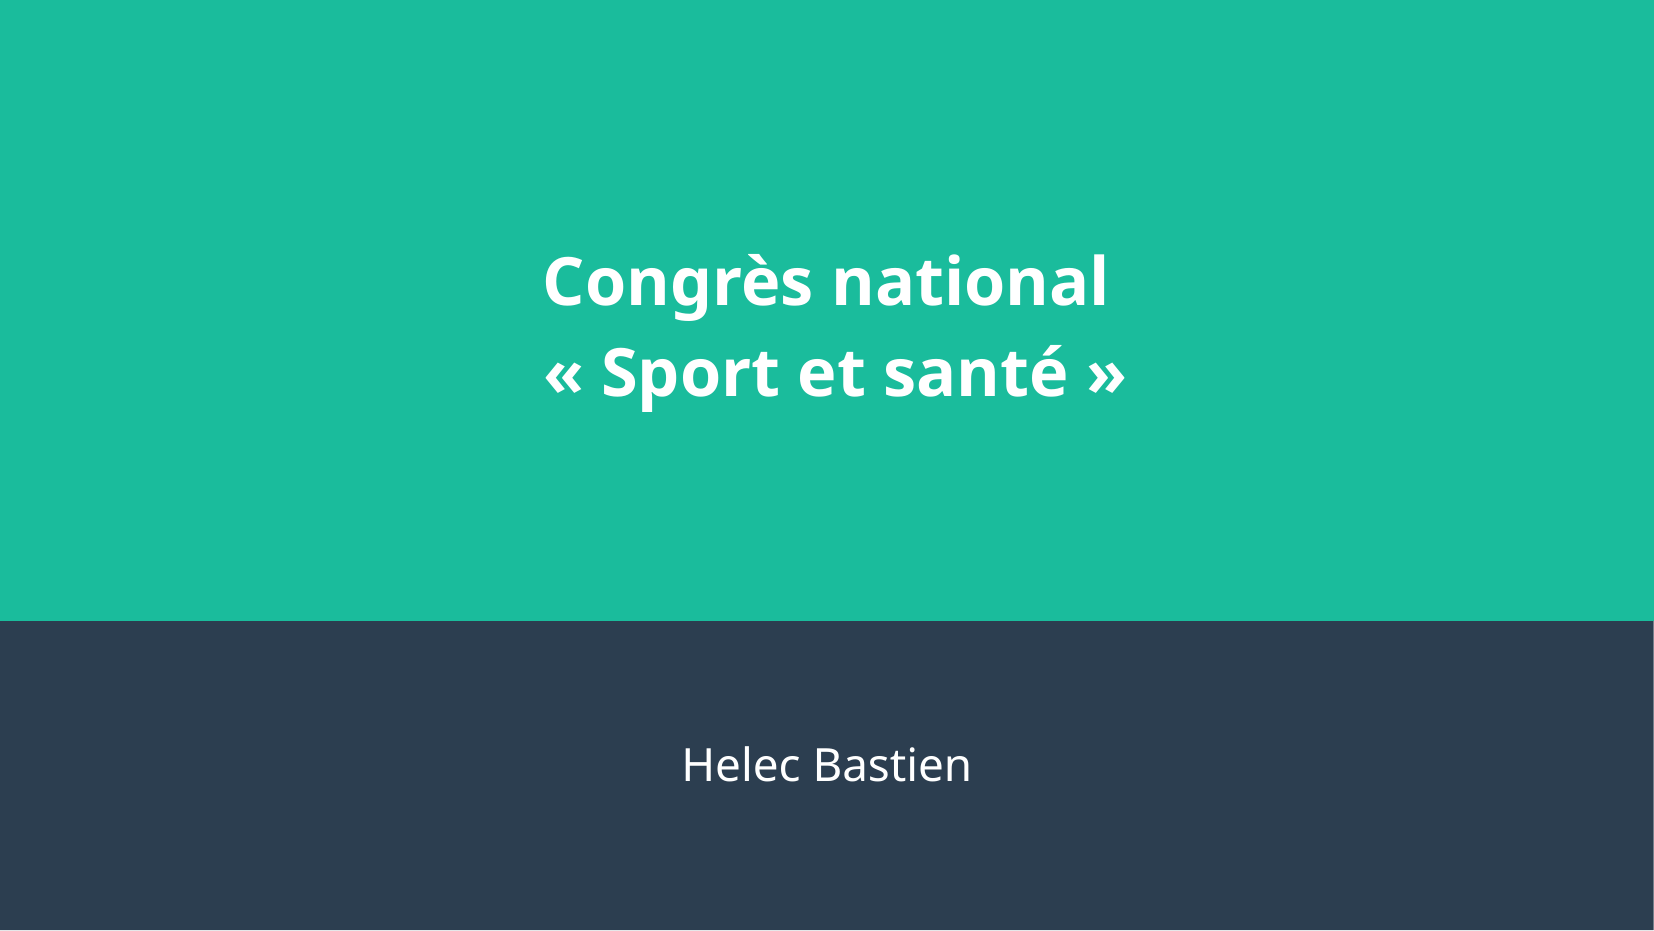

# Congrès national  « Sport et santé »
Helec Bastien